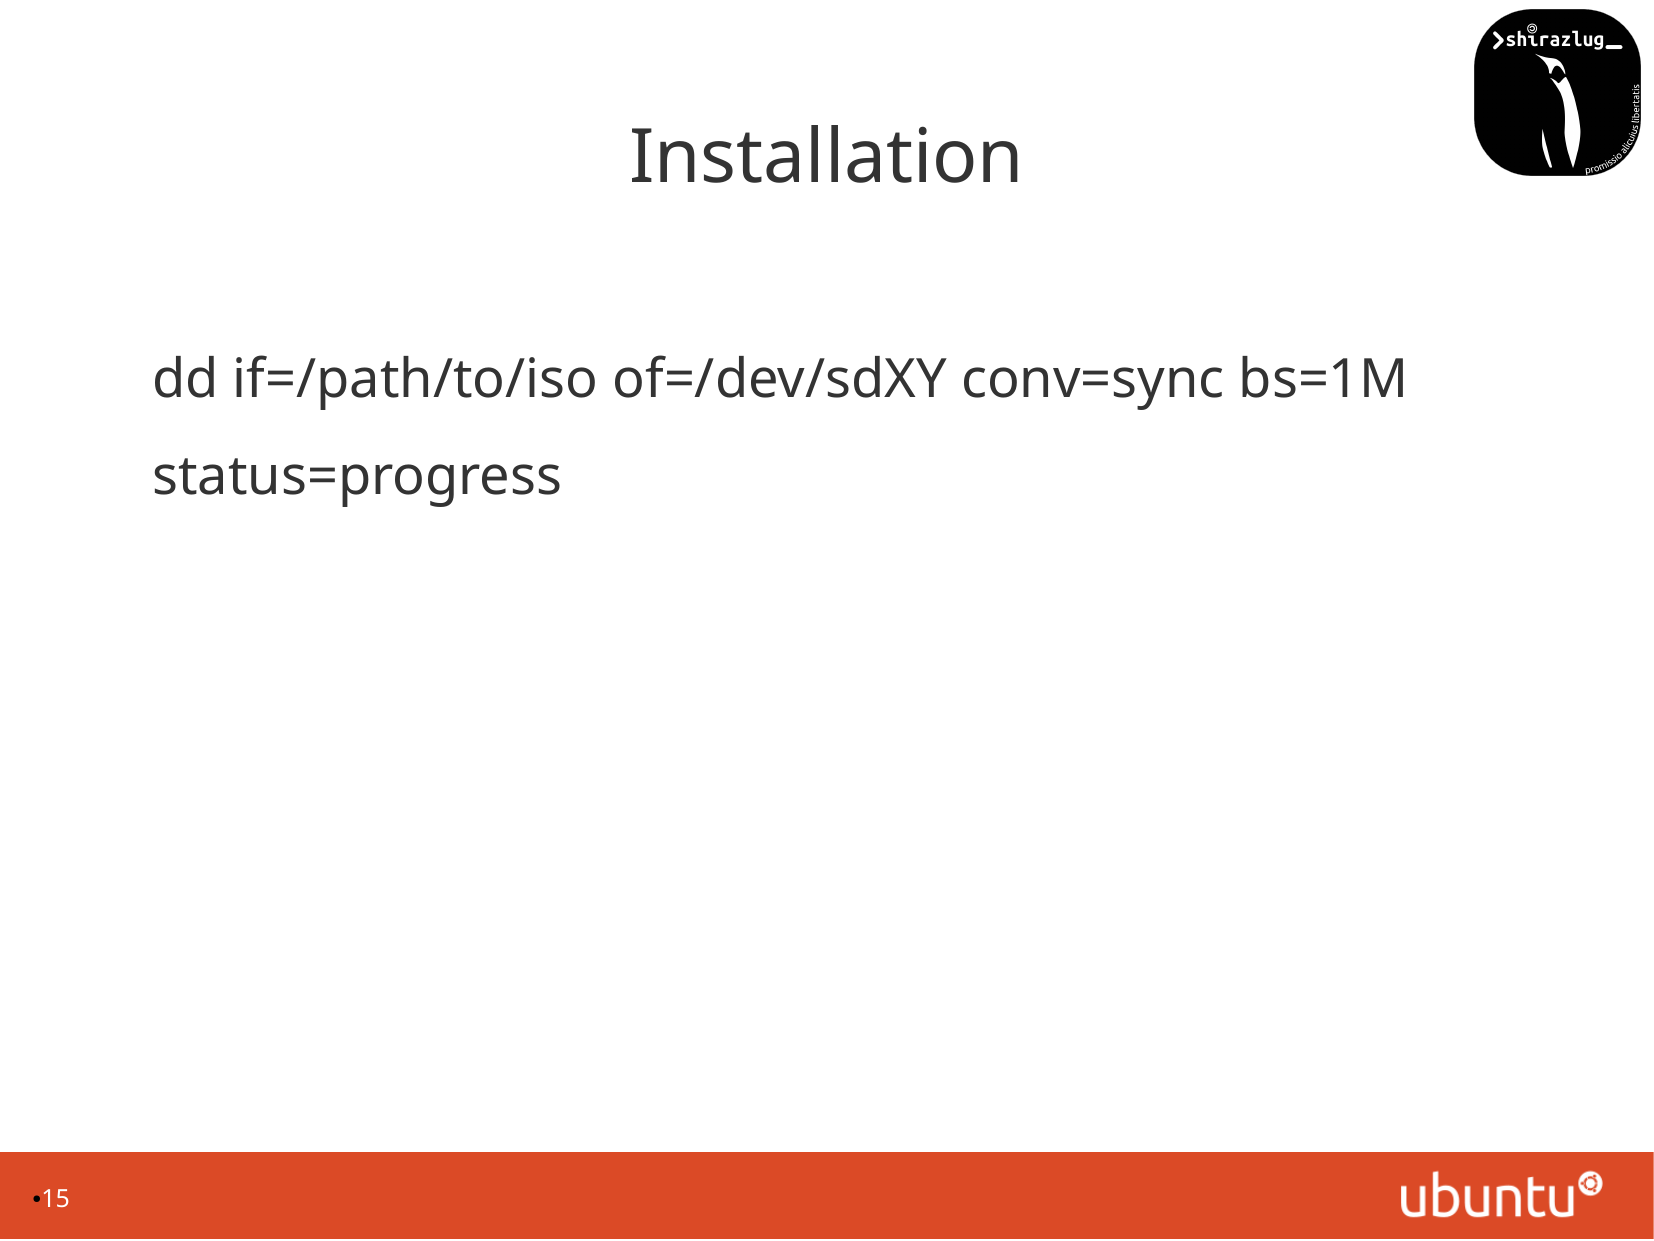

# Installation
dd if=/path/to/iso of=/dev/sdXY conv=sync bs=1M status=progress